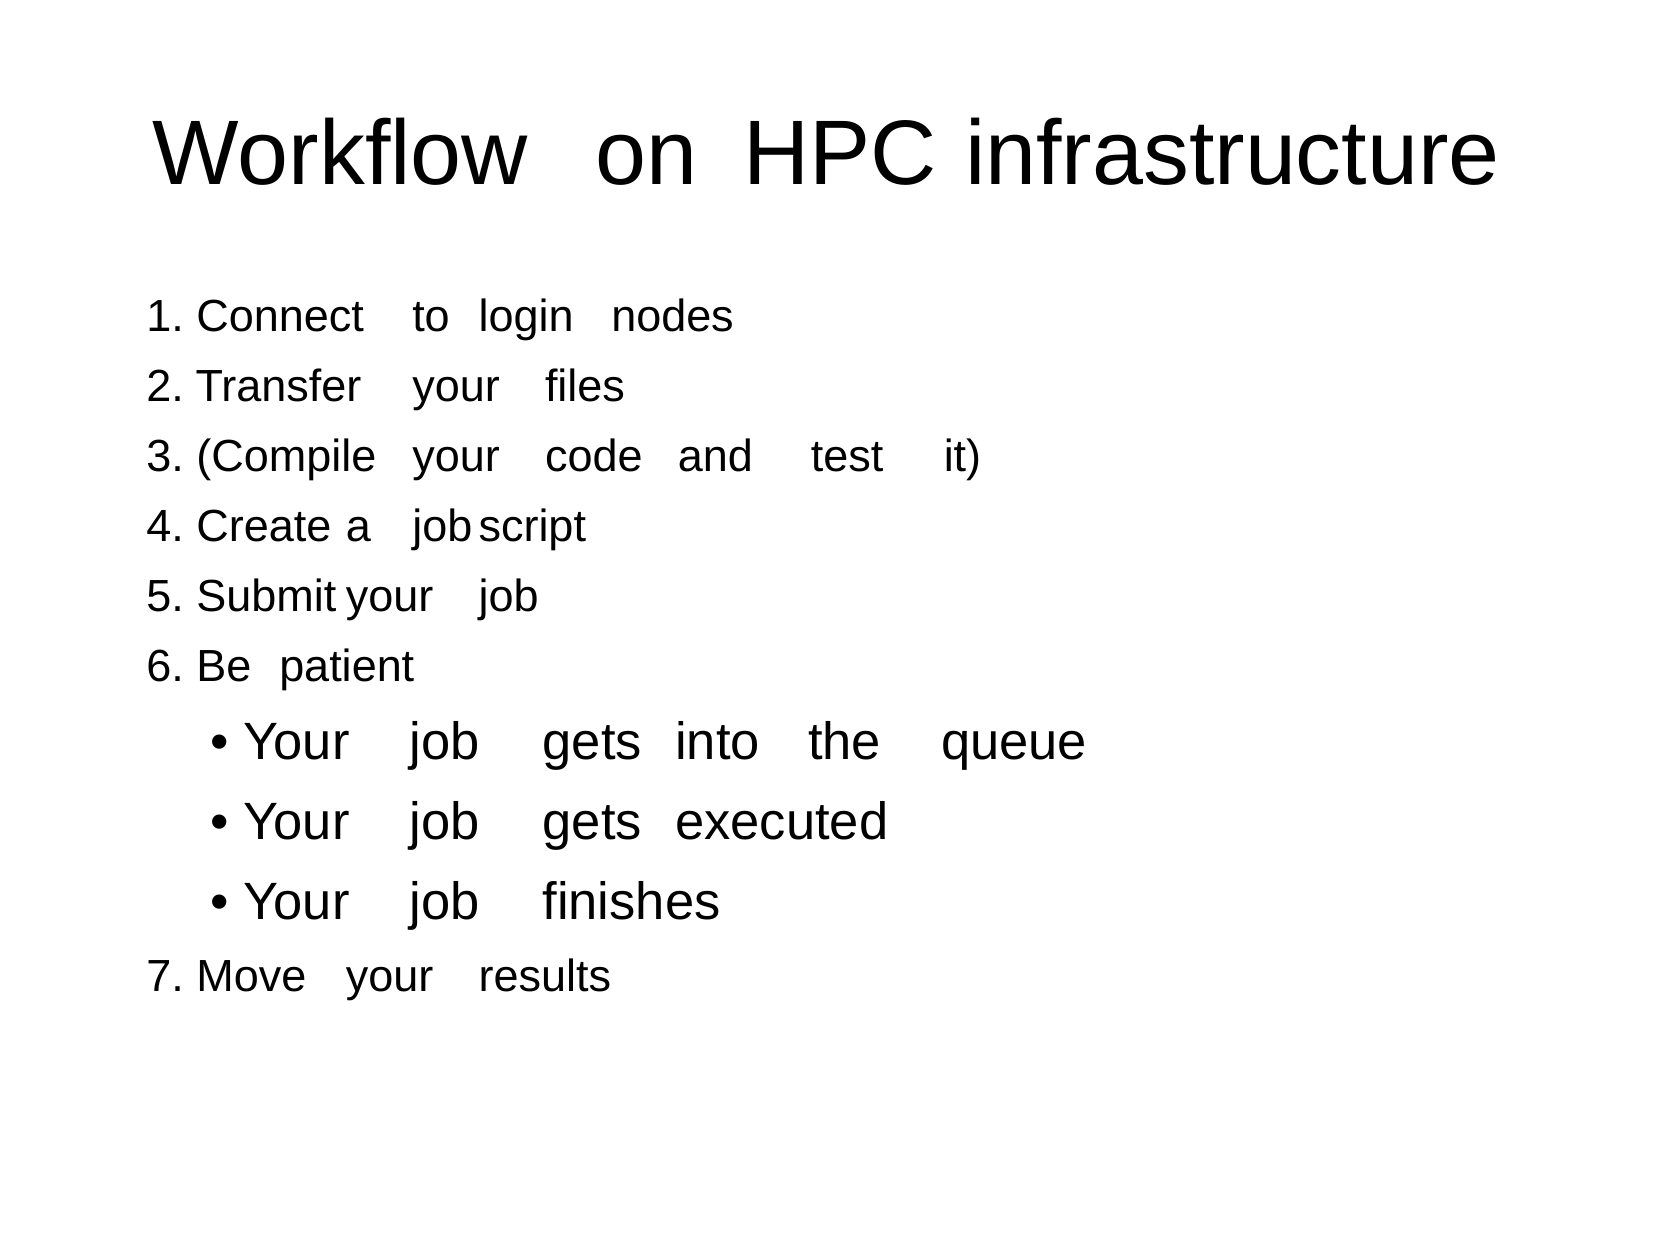

# Workflow	on	HPC	infrastructure
1. Connect	to	login	nodes
2. Transfer	your	files
3. (Compile	your	code	and	test	it)
4. Create	a	job	script
5. Submit	your	job
6. Be	patient
• Your	job	gets	into	the	queue
• Your	job	gets	executed
• Your	job	finishes
7. Move	your	results